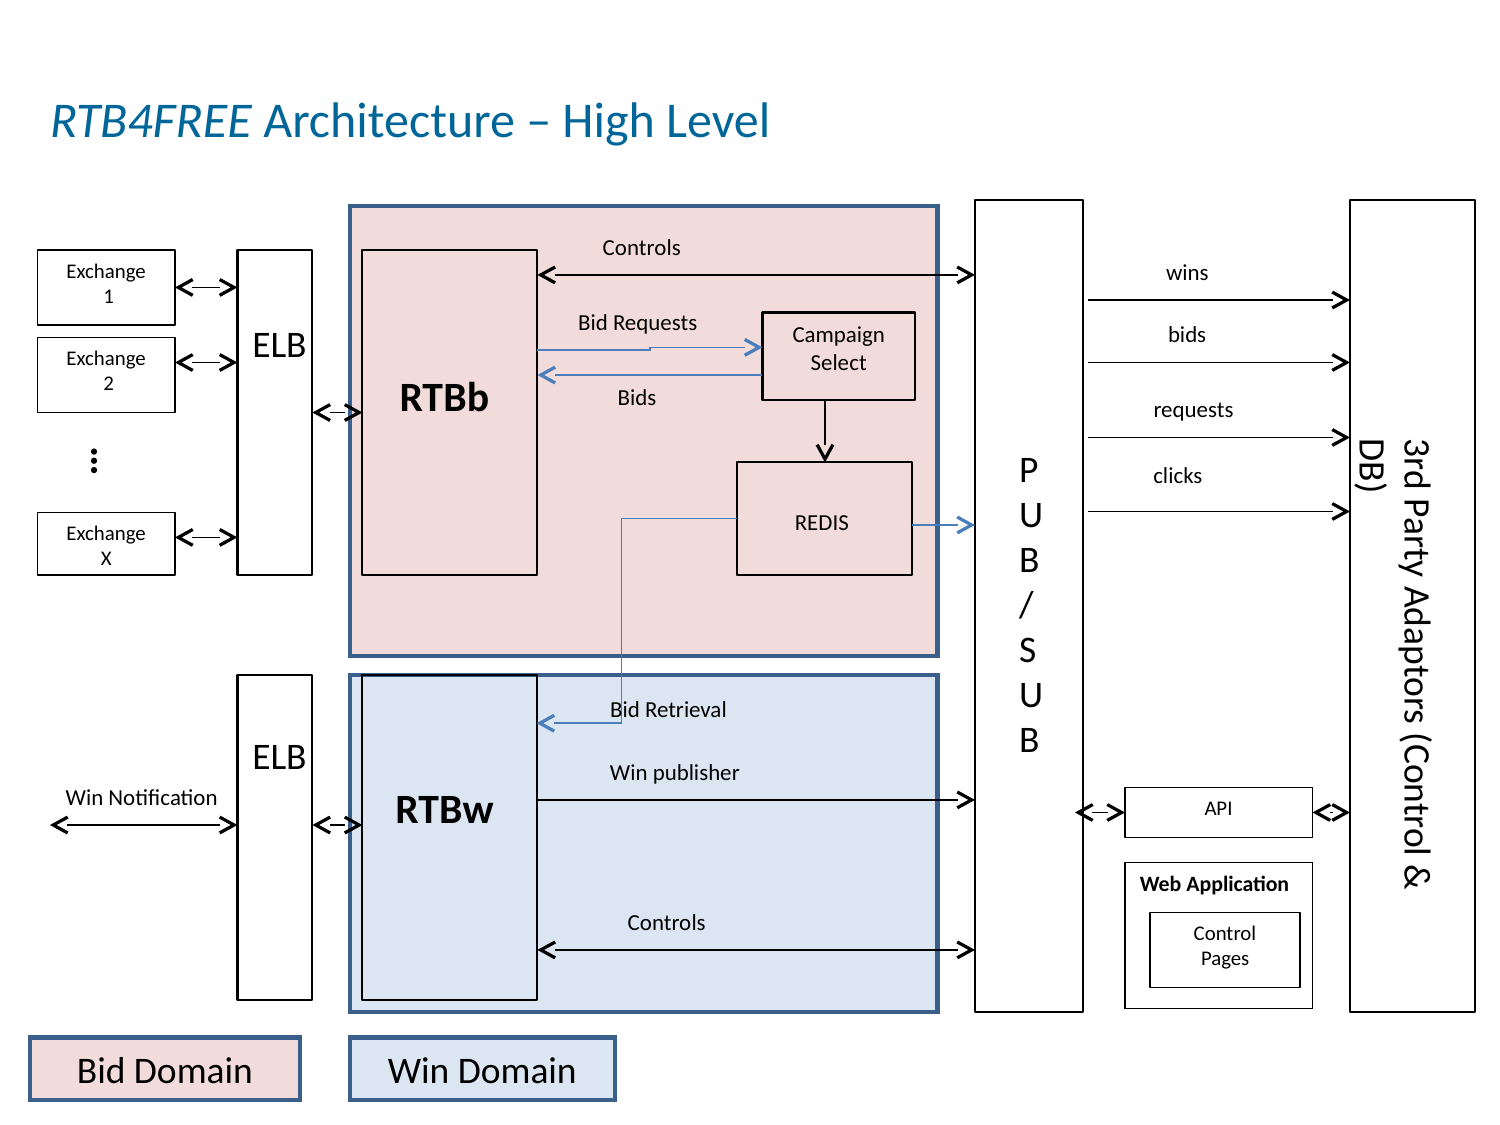

RTB4FREE Architecture – High Level
Controls
Exchange
 1
wins
Bid Requests
Campaign
Select
ELB
bids
Exchange
 2
RTBb
Bids
3rd Party Adaptors (Control & DB)
requests
…
 P
 U
 B
 /
 S
 U
 B
clicks
REDIS
Exchange
X
Bid Retrieval
ELB
Win publisher
Win Notification
RTBw
API
Web Application
Controls
Control
Pages
Bid Domain
Win Domain